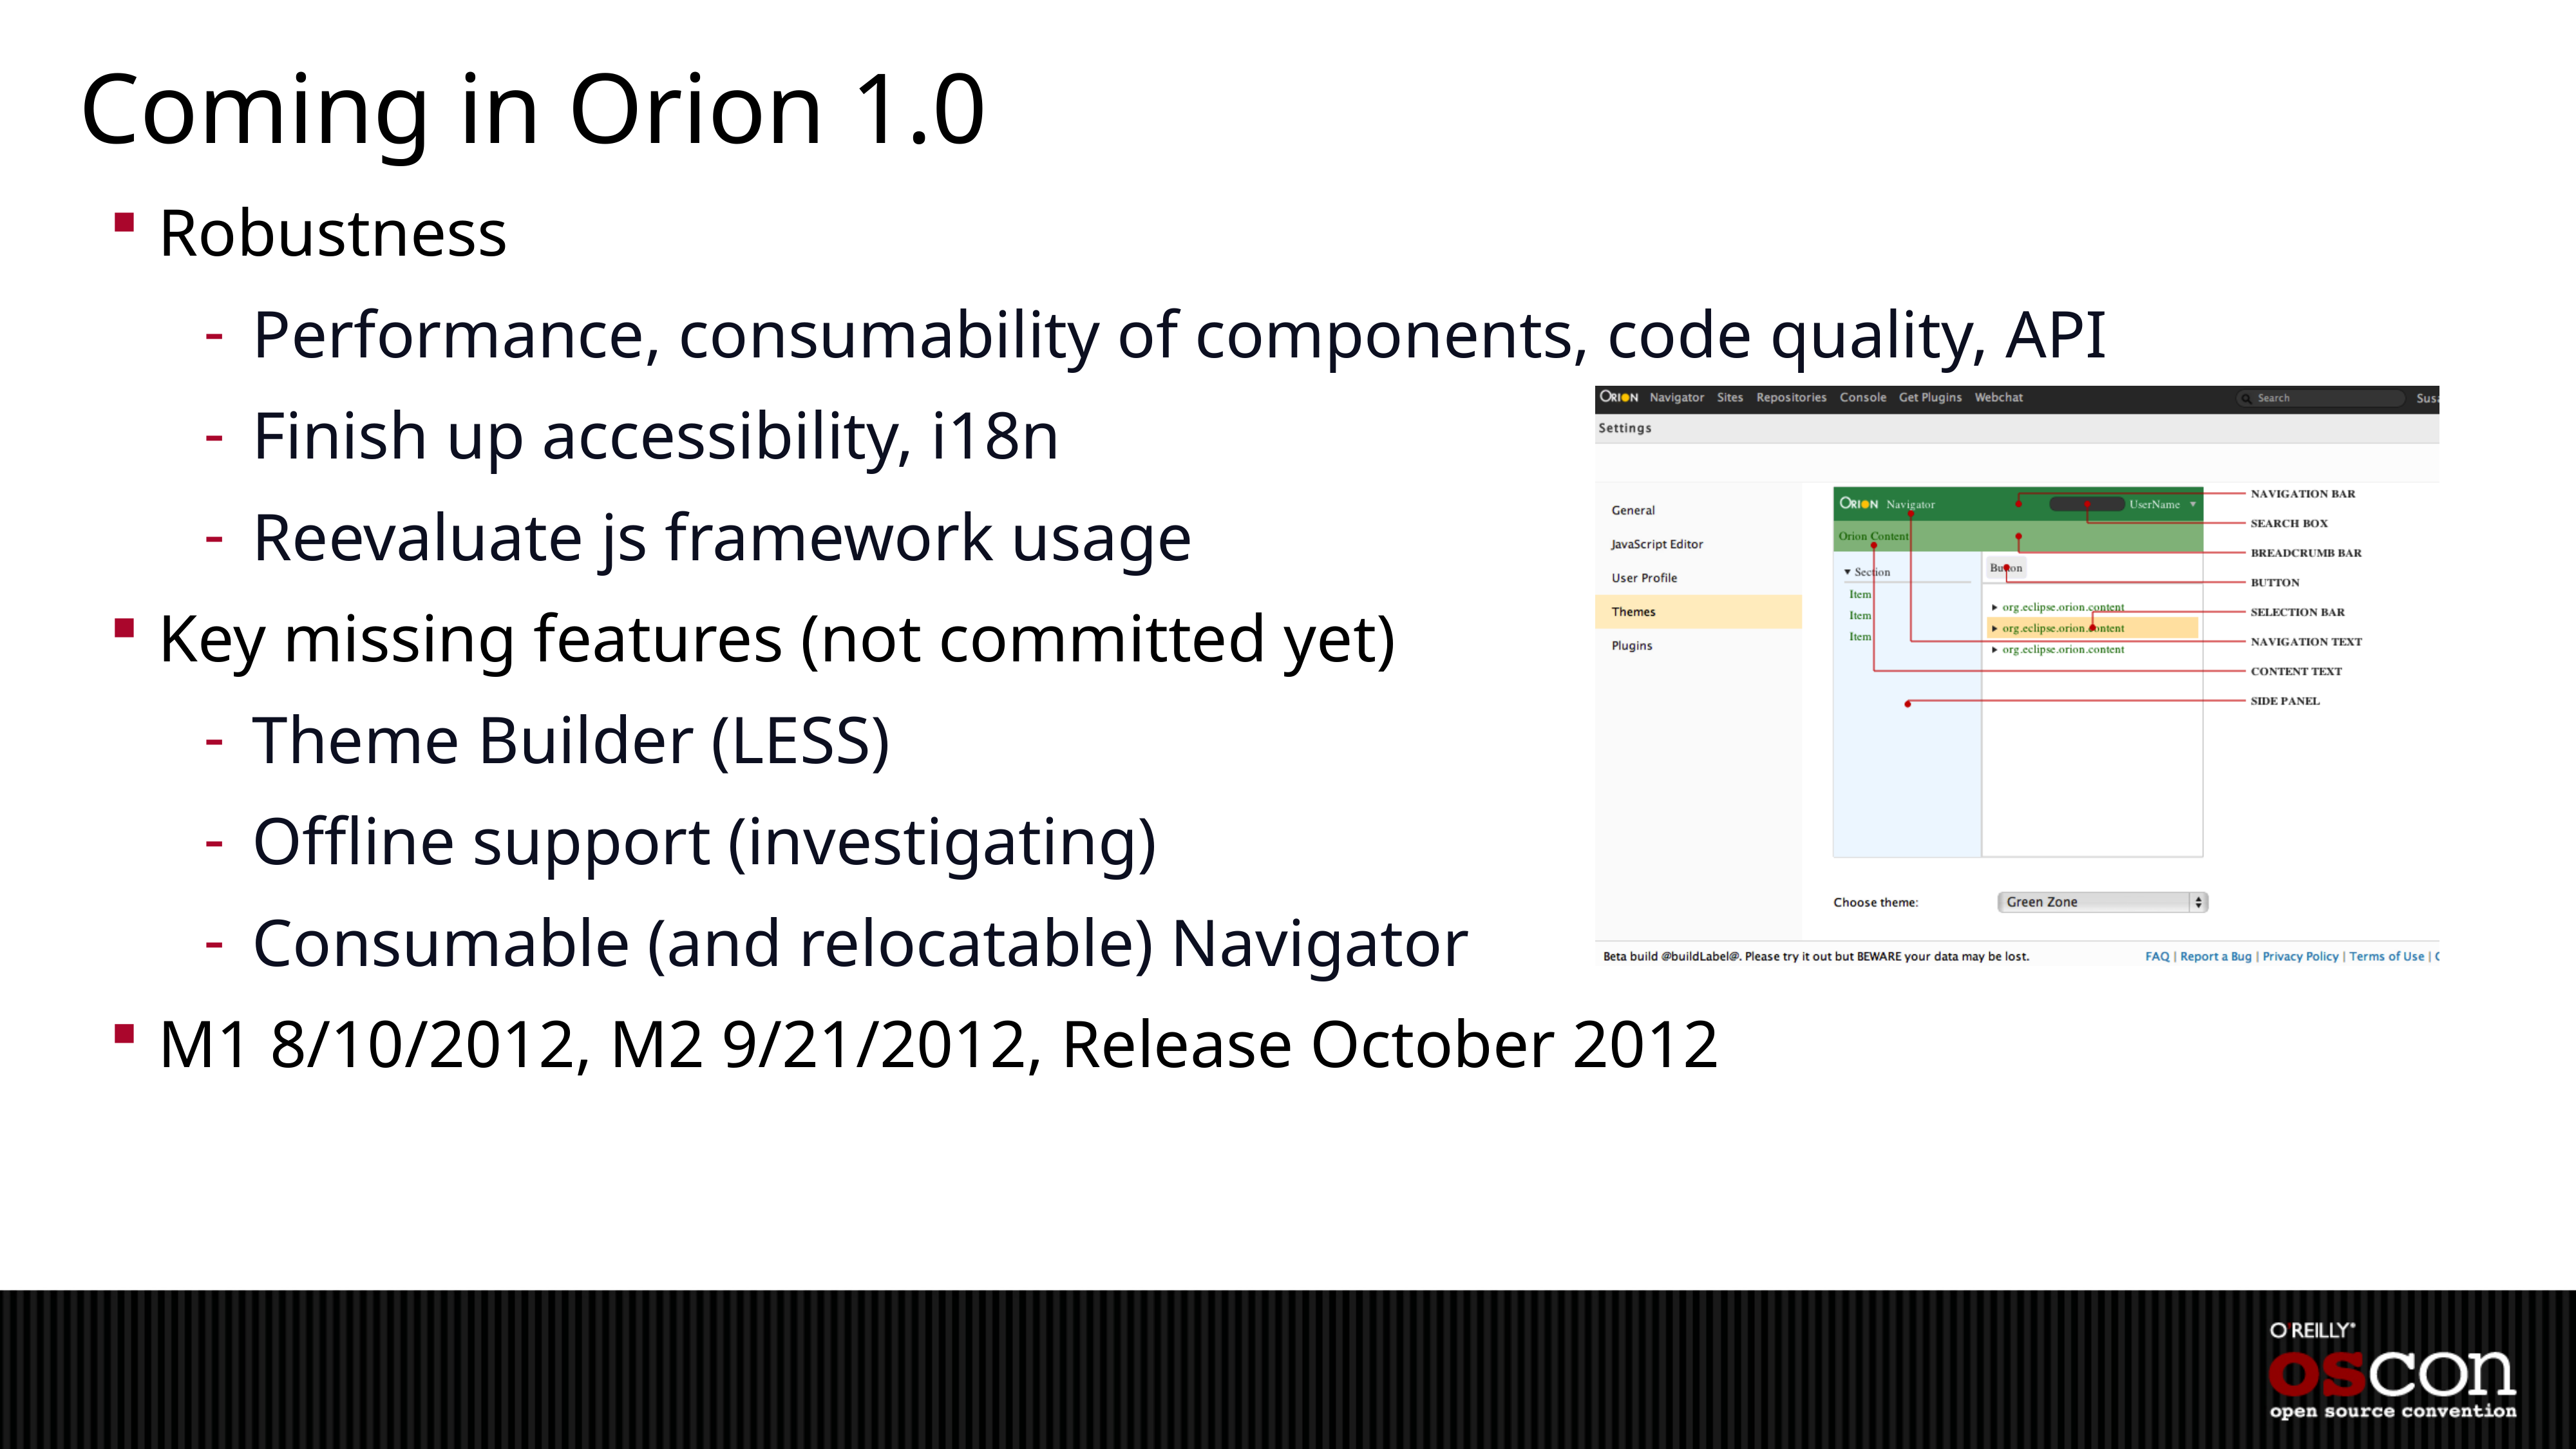

# Coming in Orion 1.0
Robustness
Performance, consumability of components, code quality, API
Finish up accessibility, i18n
Reevaluate js framework usage
Key missing features (not committed yet)
Theme Builder (LESS)
Offline support (investigating)
Consumable (and relocatable) Navigator
M1 8/10/2012, M2 9/21/2012, Release October 2012